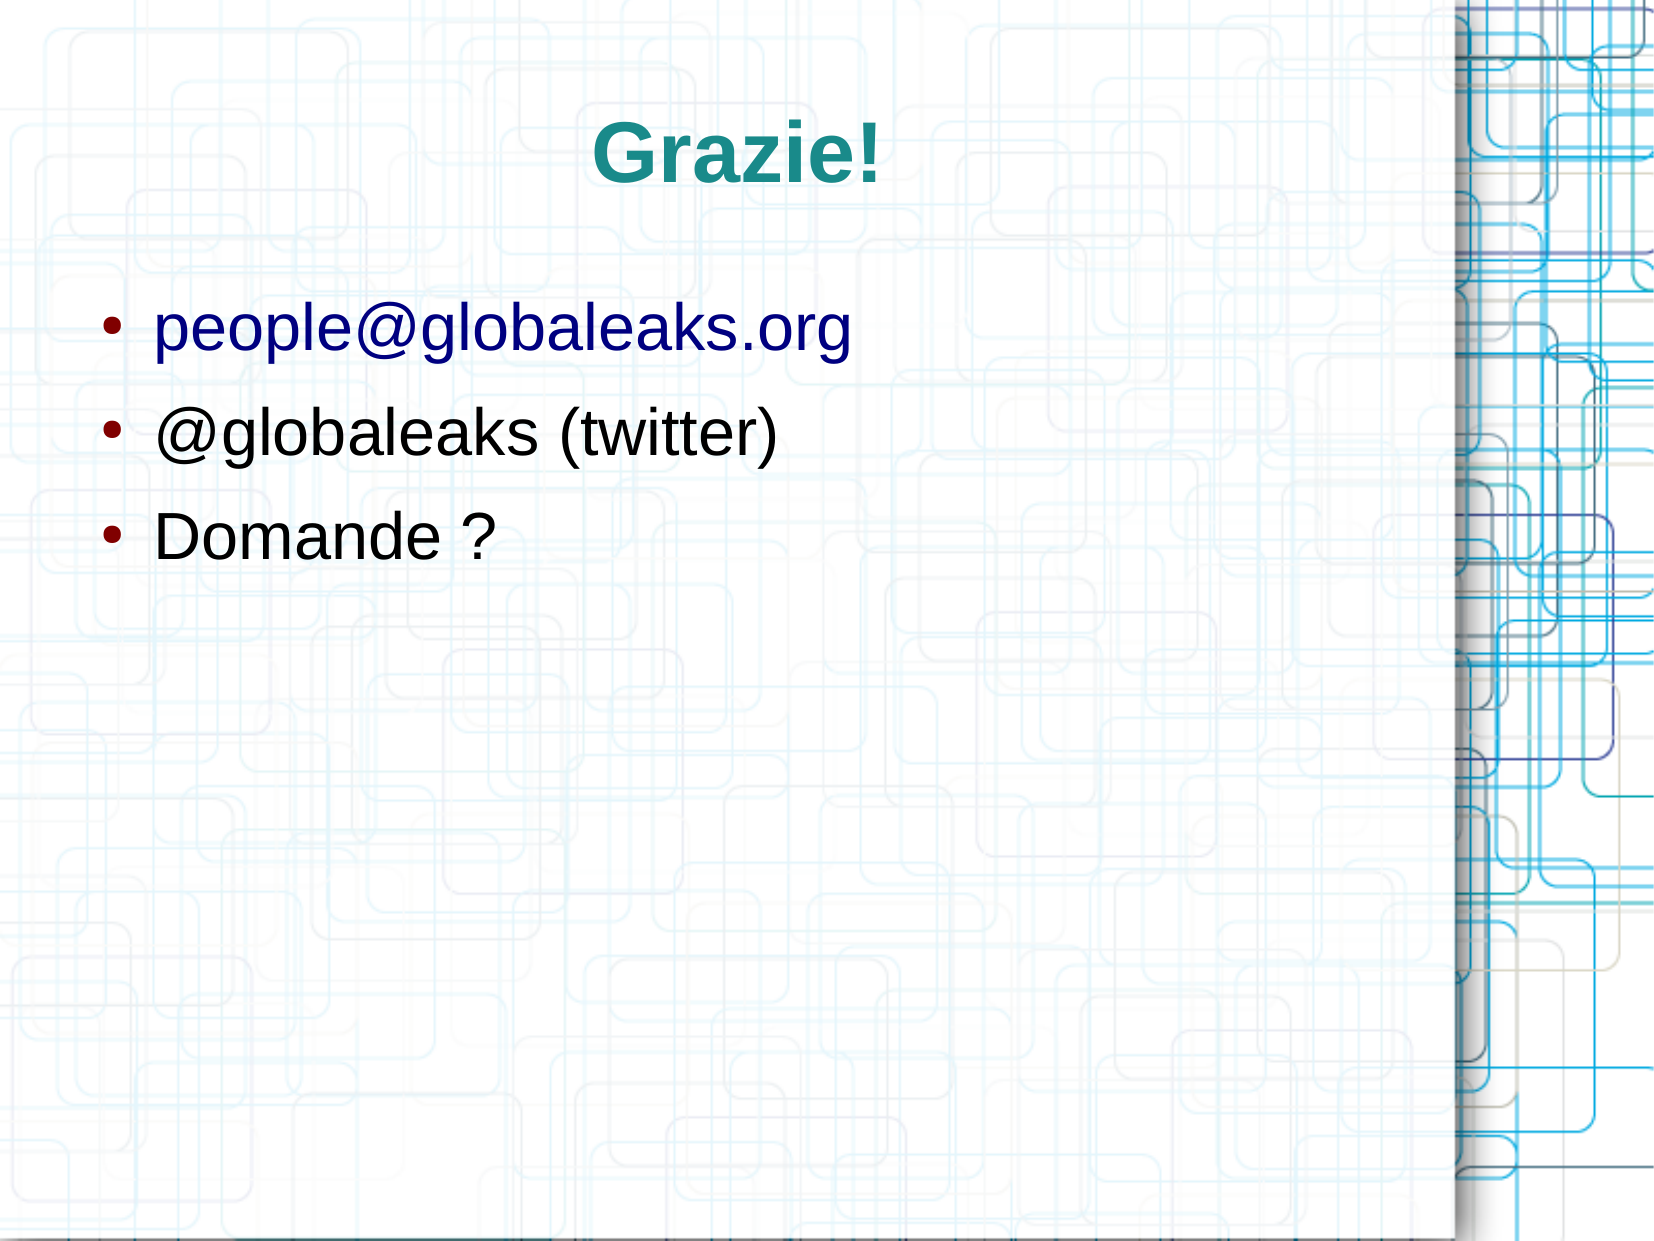

# Grazie!
people@globaleaks.org
@globaleaks (twitter)
Domande ?